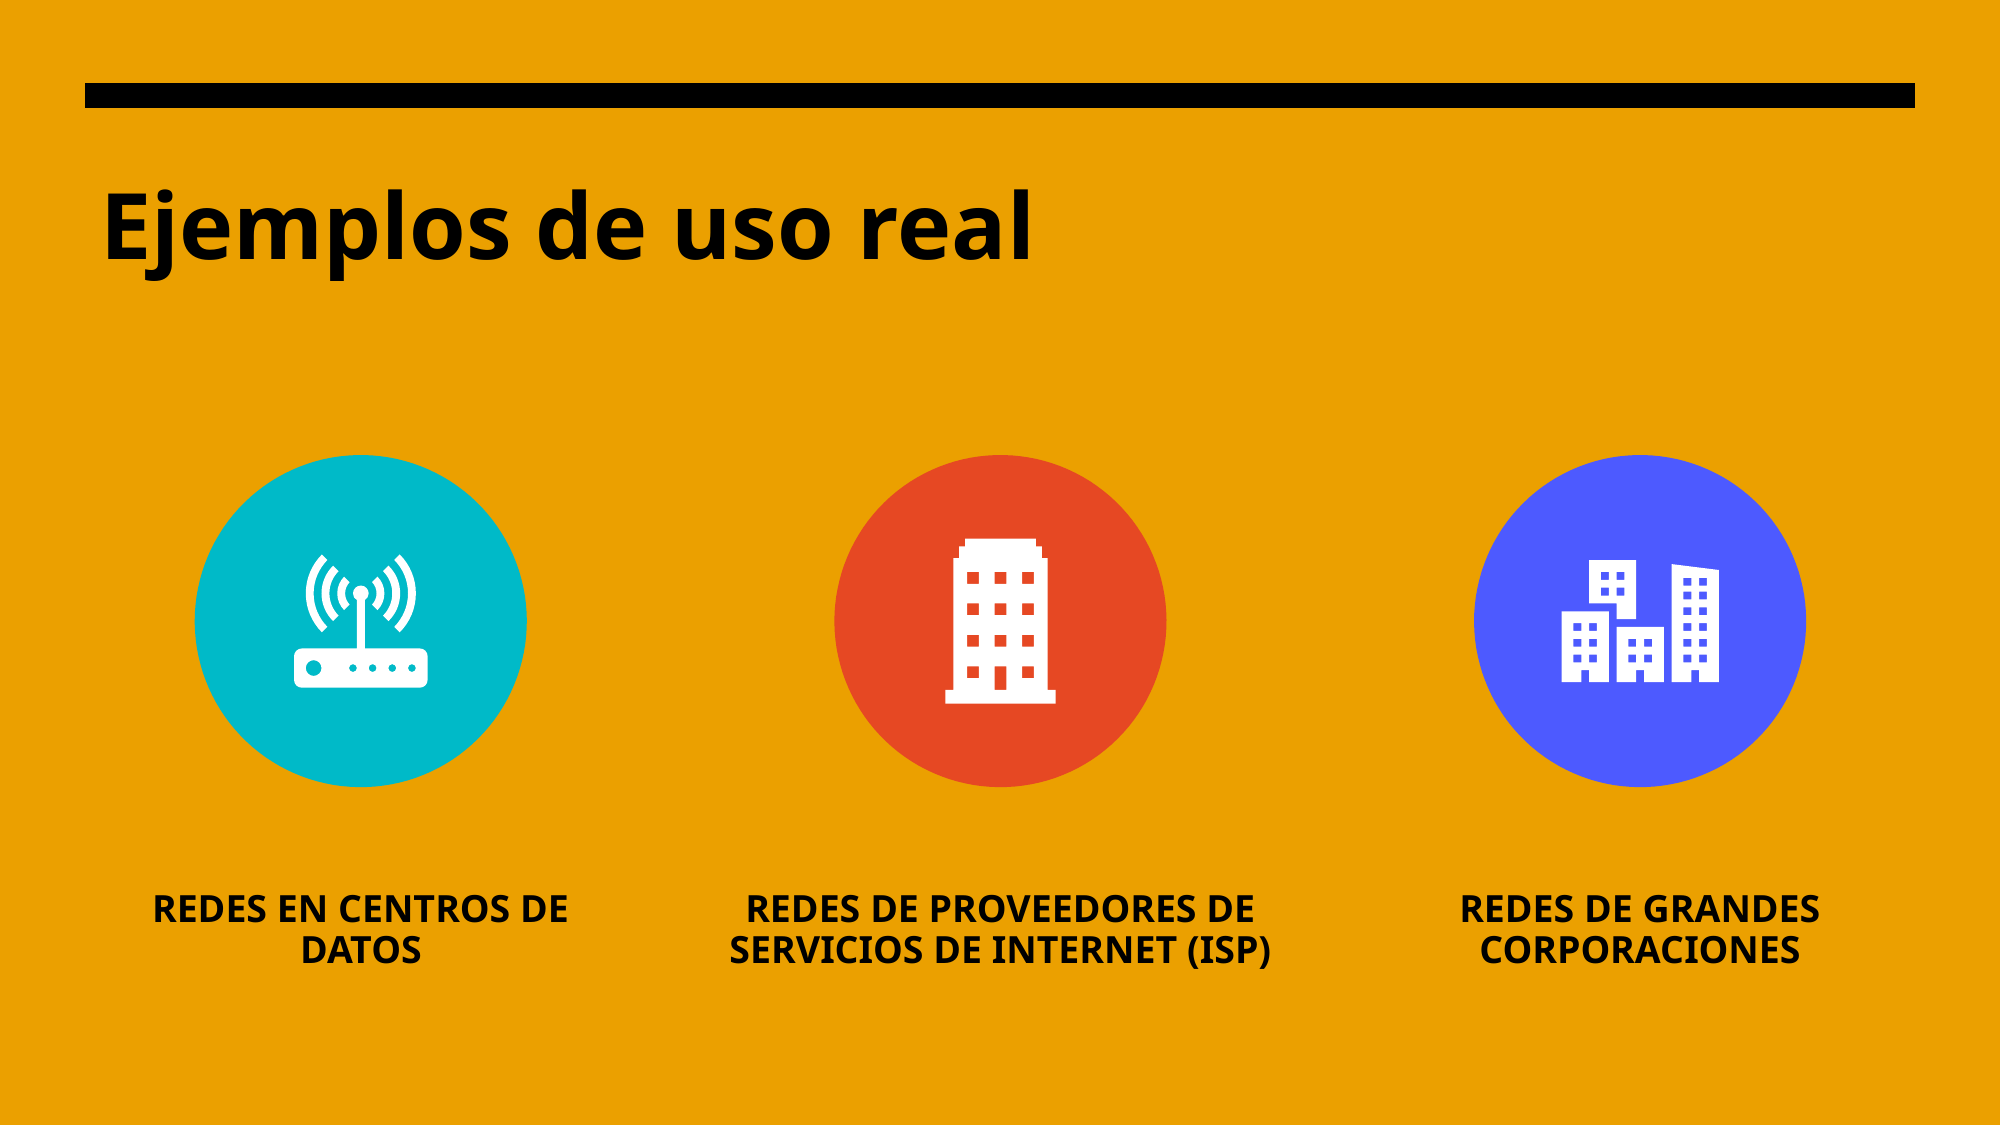

# Ejemplos de uso real
Redes en Centros de Datos
Redes de Proveedores de Servicios de Internet (ISP)
Redes de Grandes Corporaciones